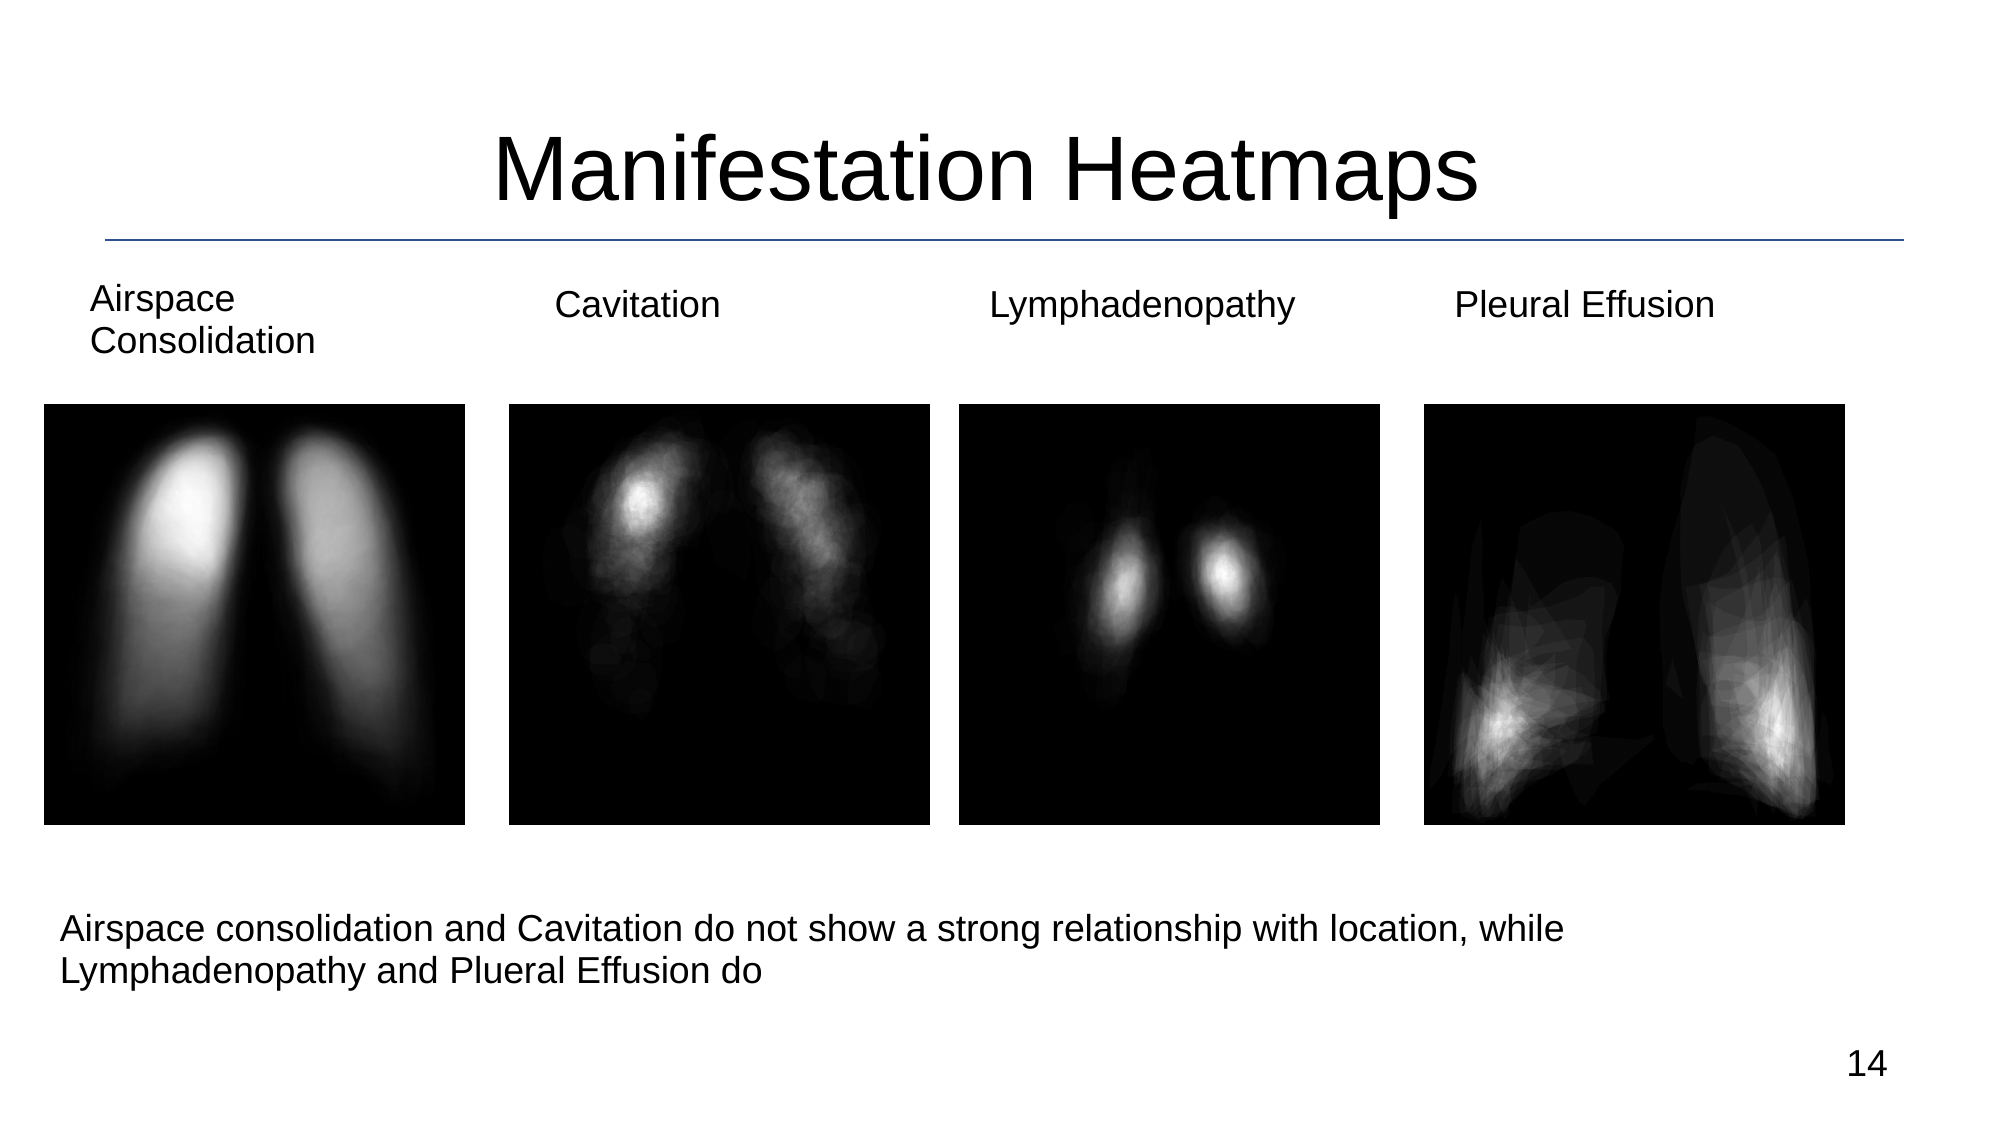

# Manifestation Heatmaps
Airspace Consolidation
Cavitation
Lymphadenopathy
Pleural Effusion
Airspace consolidation and Cavitation do not show a strong relationship with location, while Lymphadenopathy and Plueral Effusion do